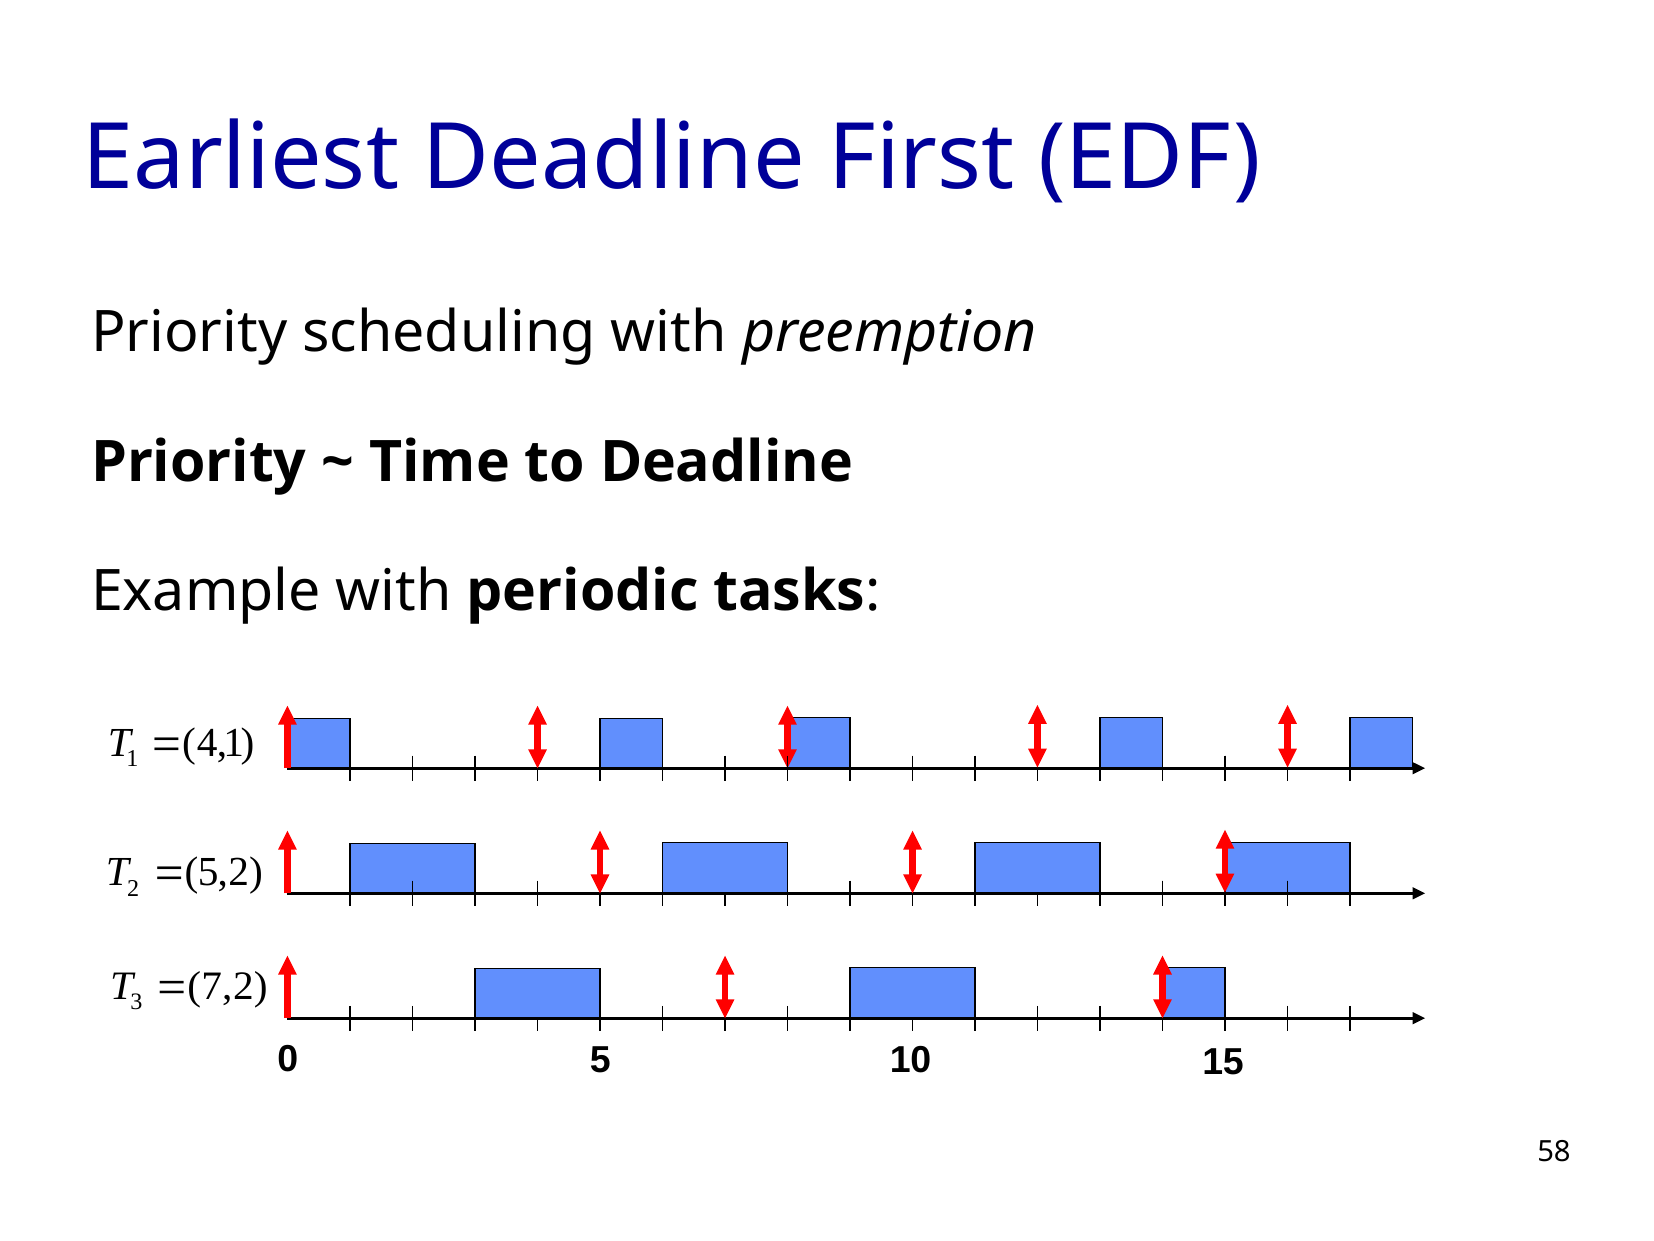

# Earliest Deadline First (EDF)
Priority scheduling with preemption
Priority ~ Time to Deadline
Example with periodic tasks:
0
5
10
15
58